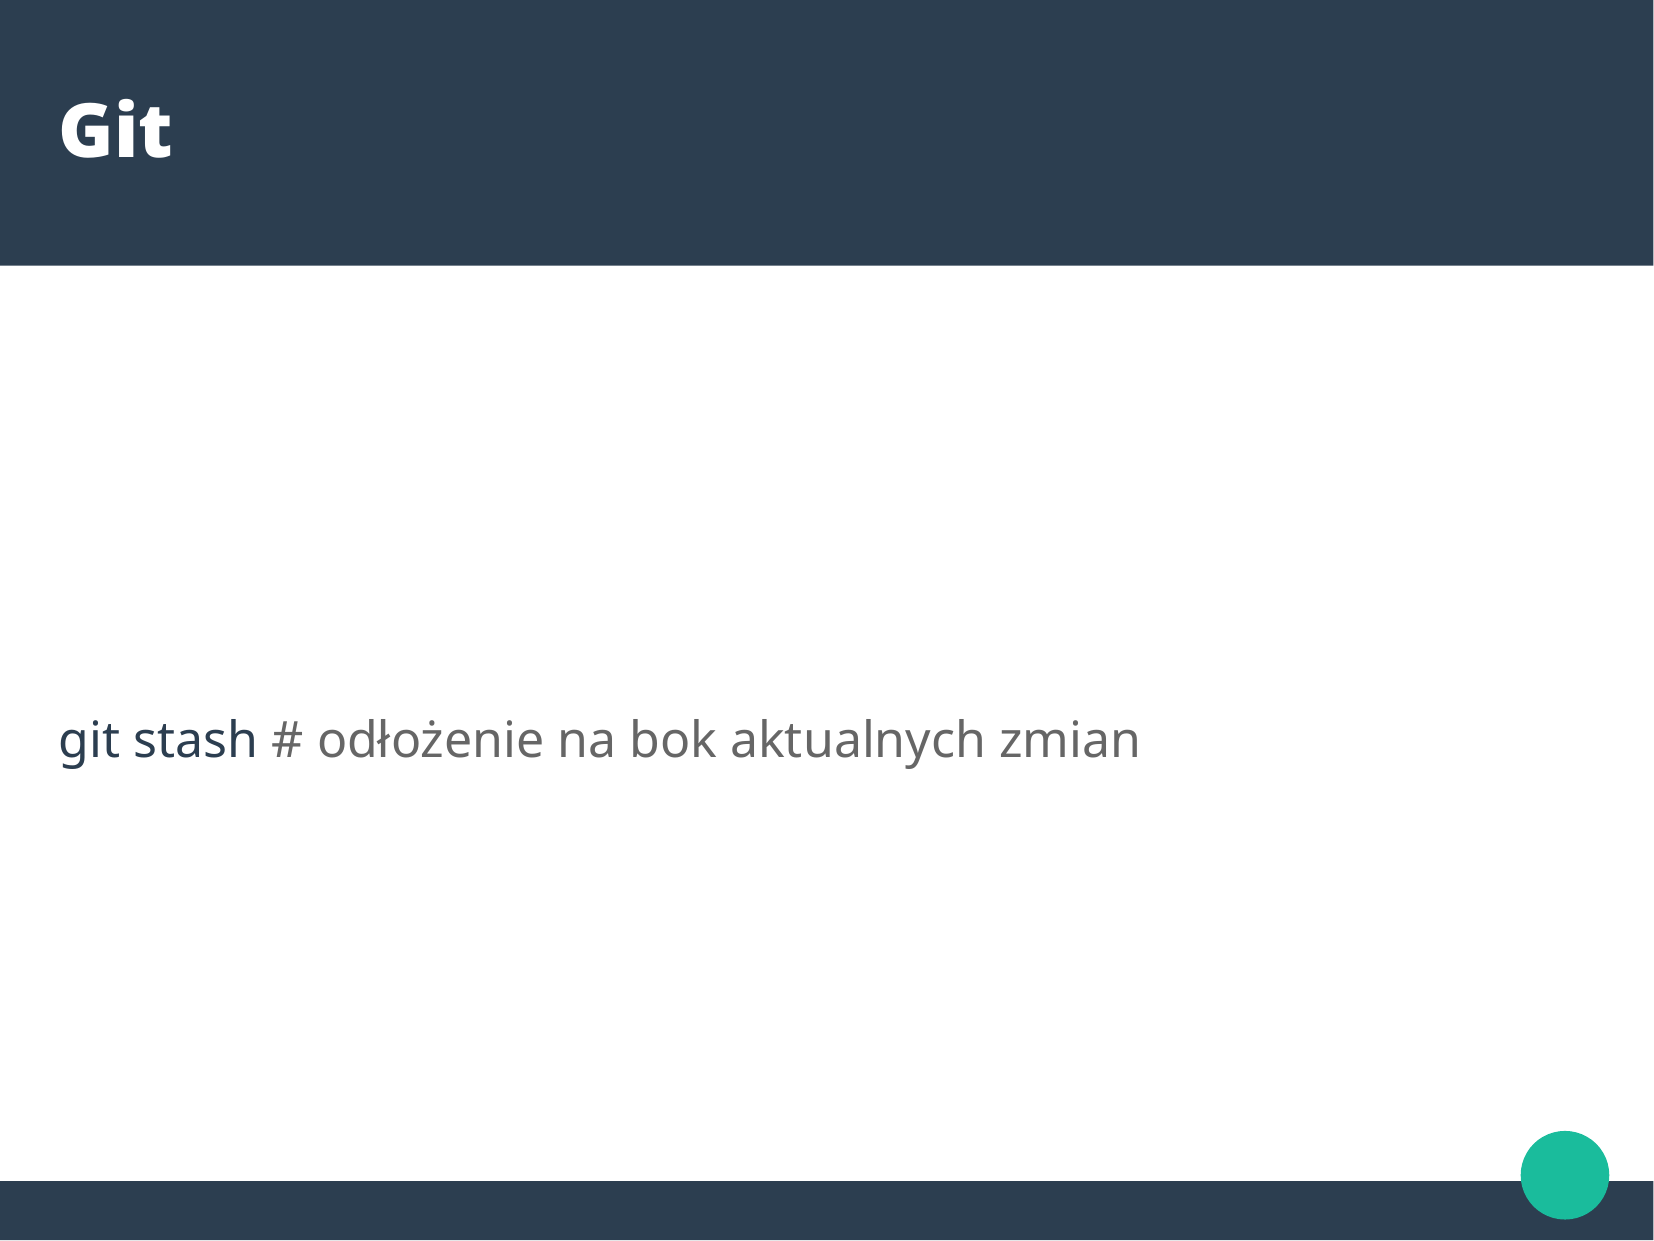

# Git
git stash # odłożenie na bok aktualnych zmian